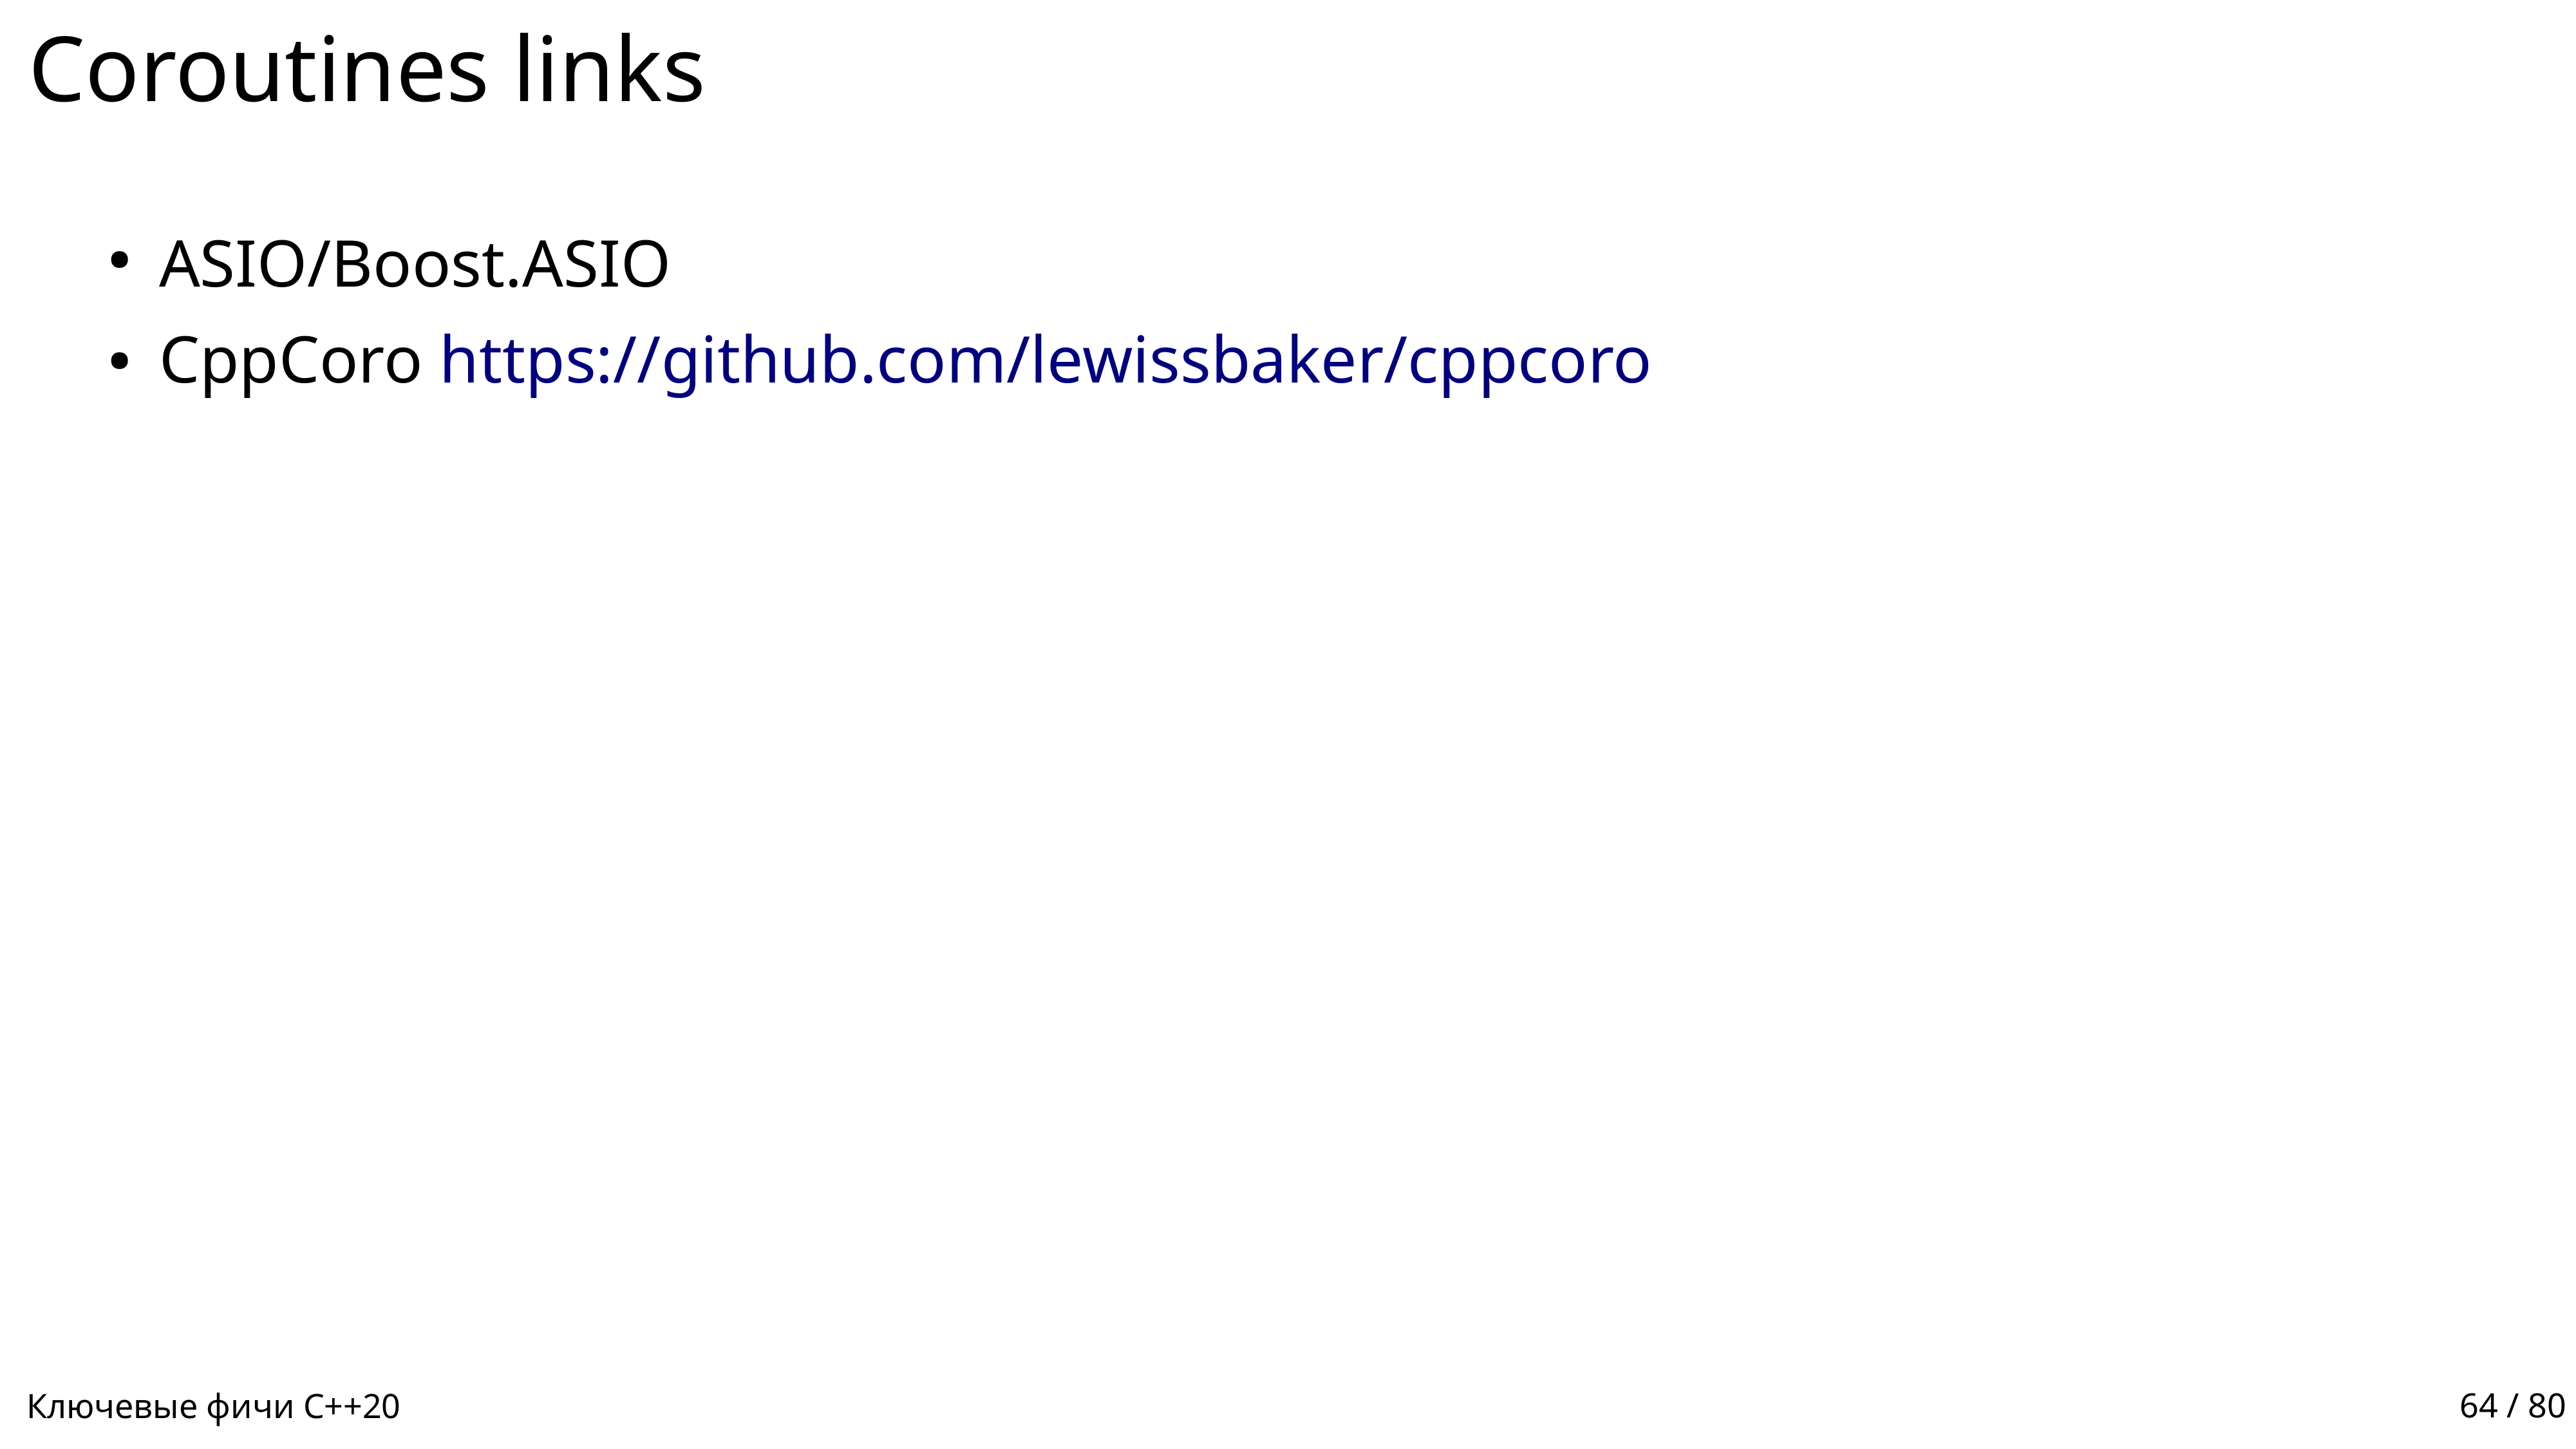

# Coroutines links
 ASIO/Boost.ASIO
 CppCoro https://github.com/lewissbaker/cppcoro
Ключевые фичи С++20